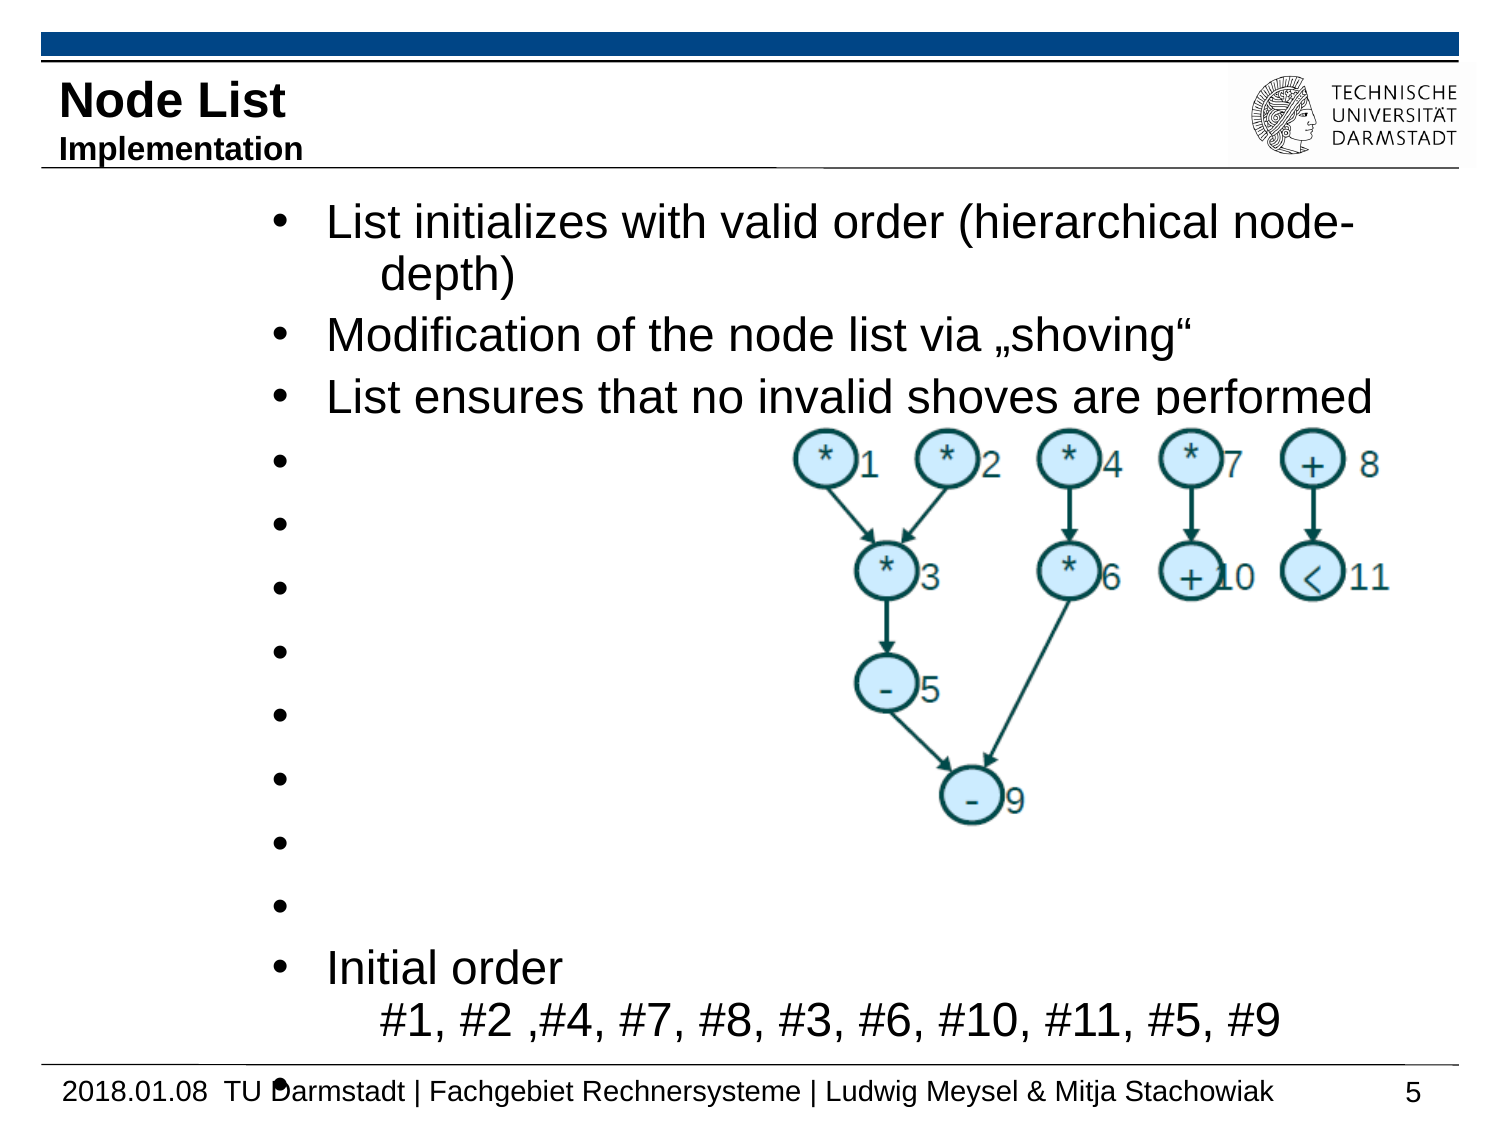

# Node List Implementation
List initializes with valid order (hierarchical node-depth)
Modification of the node list via „shoving“
List ensures that no invalid shoves are performed
Initial order
#1, #2 ,#4, #7, #8, #3, #6, #10, #11, #5, #9
TU Darmstadt | Fachgebiet Rechnersysteme | Ludwig Meysel & Mitja Stachowiak